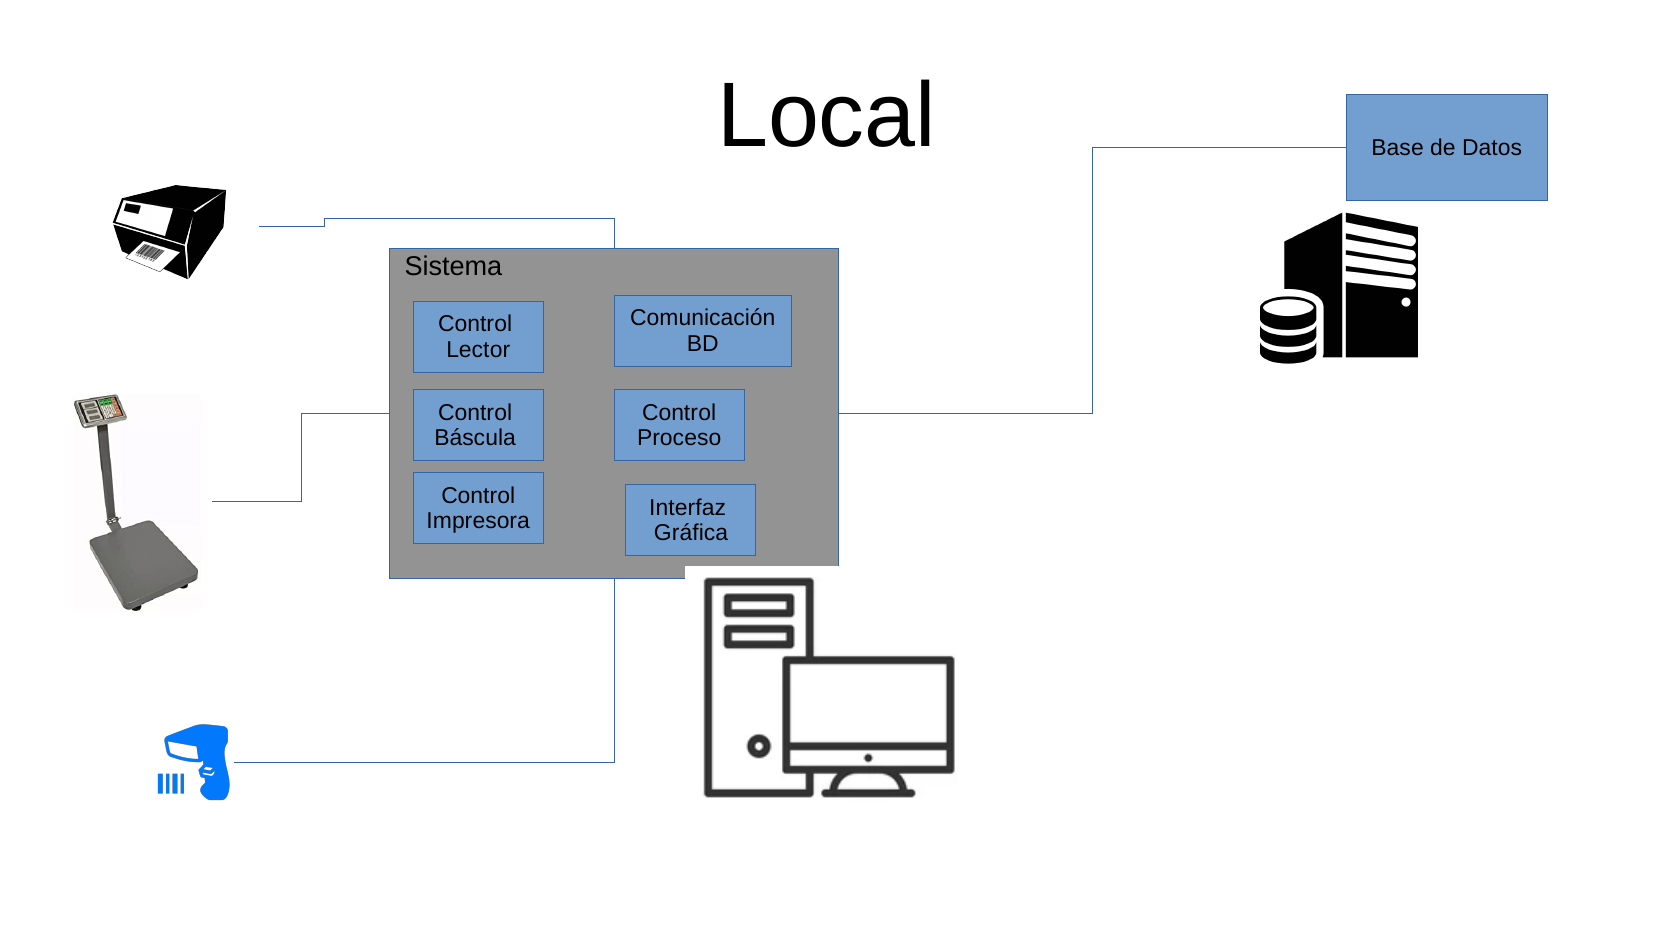

# Local
Base de Datos
Sistema
Comunicación
BD
Control
Lector
Control
Báscula
Control
Proceso
Control
Impresora
Interfaz
Gráfica